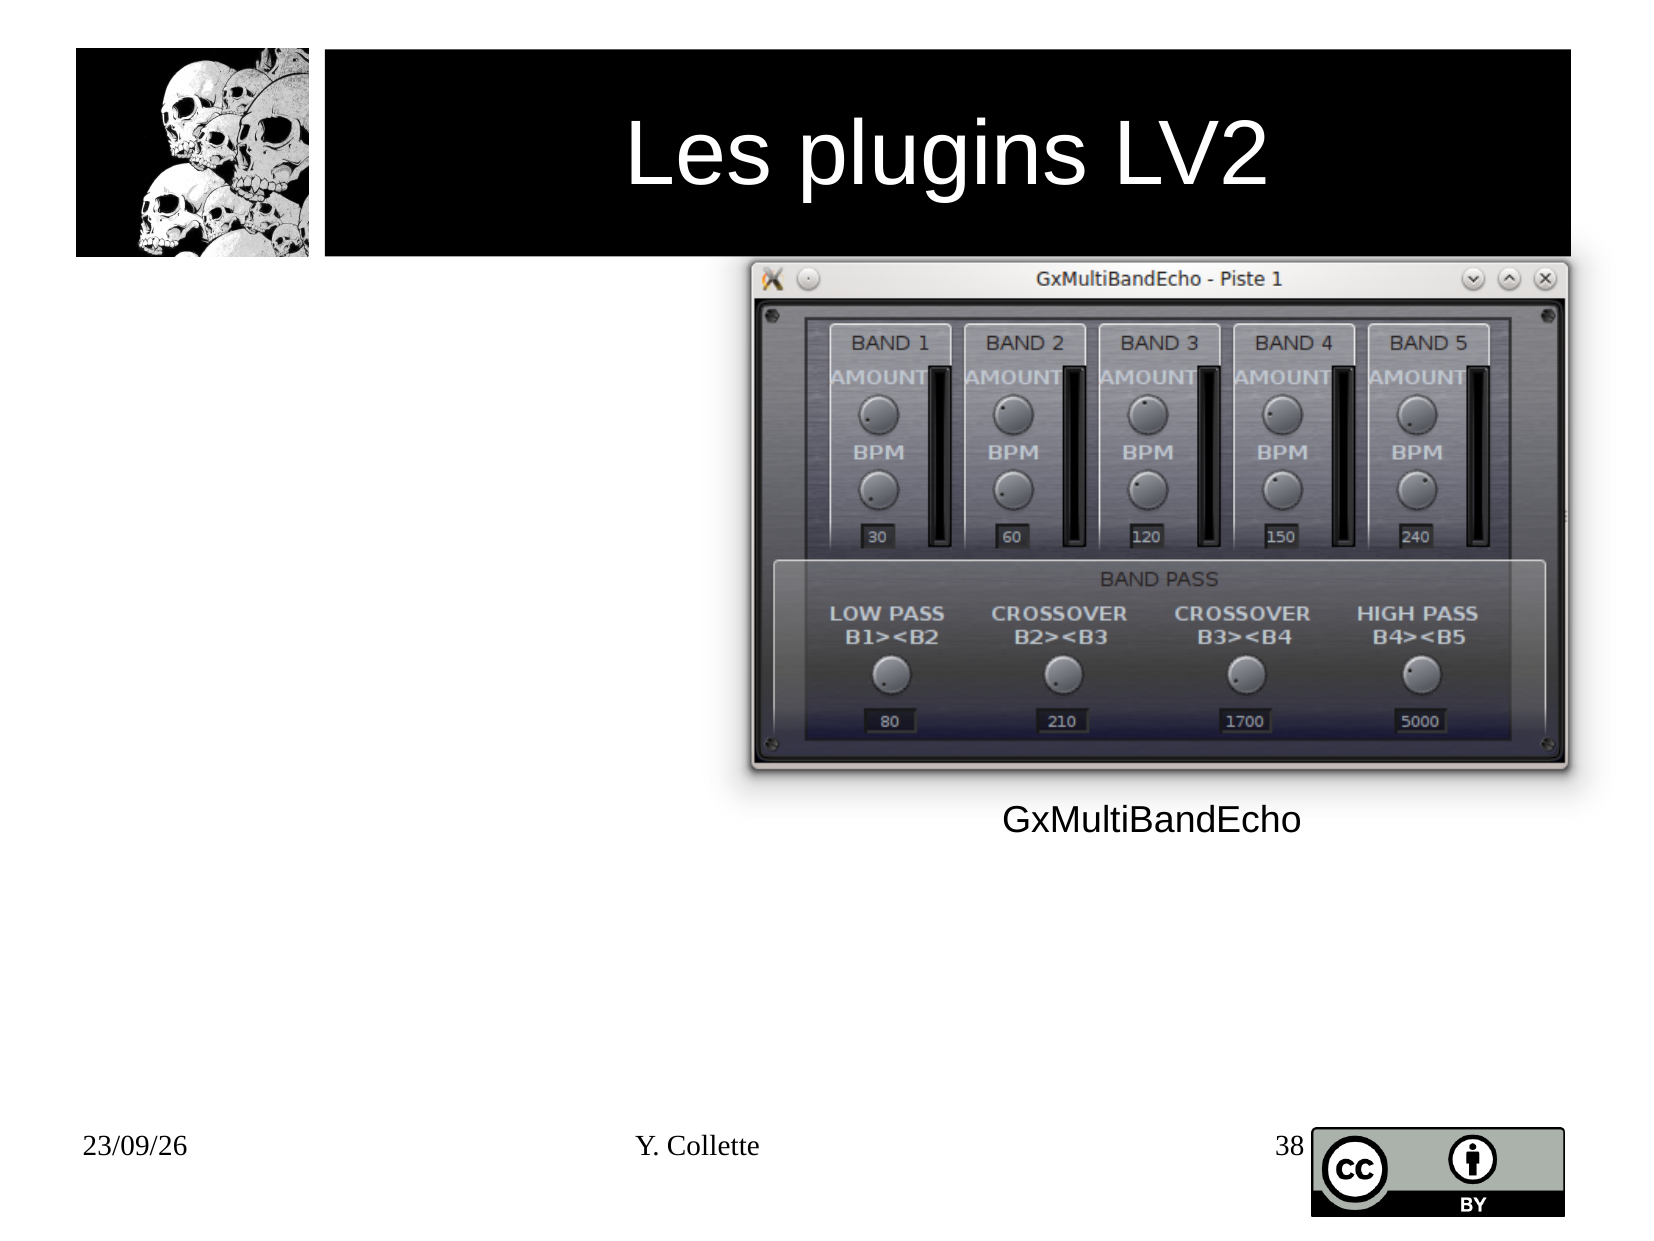

# Les plugins LV2
GxMultiBandEcho
Y. Collette
38